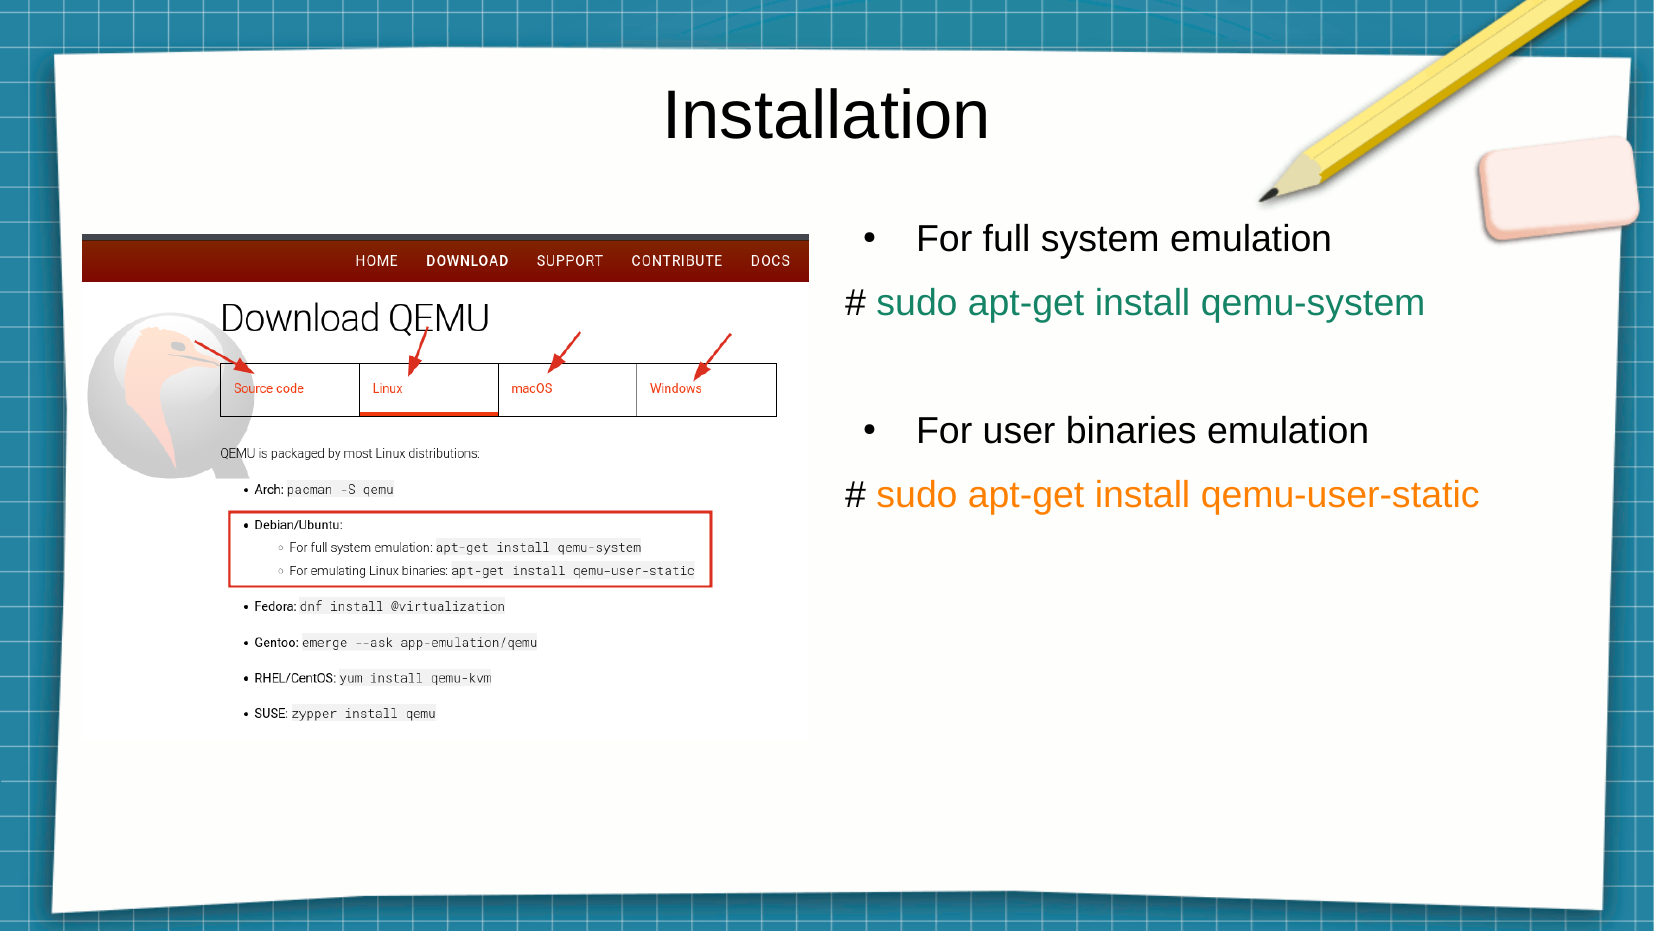

# Installation
For full system emulation
# sudo apt-get install qemu-system
For user binaries emulation
# sudo apt-get install qemu-user-static